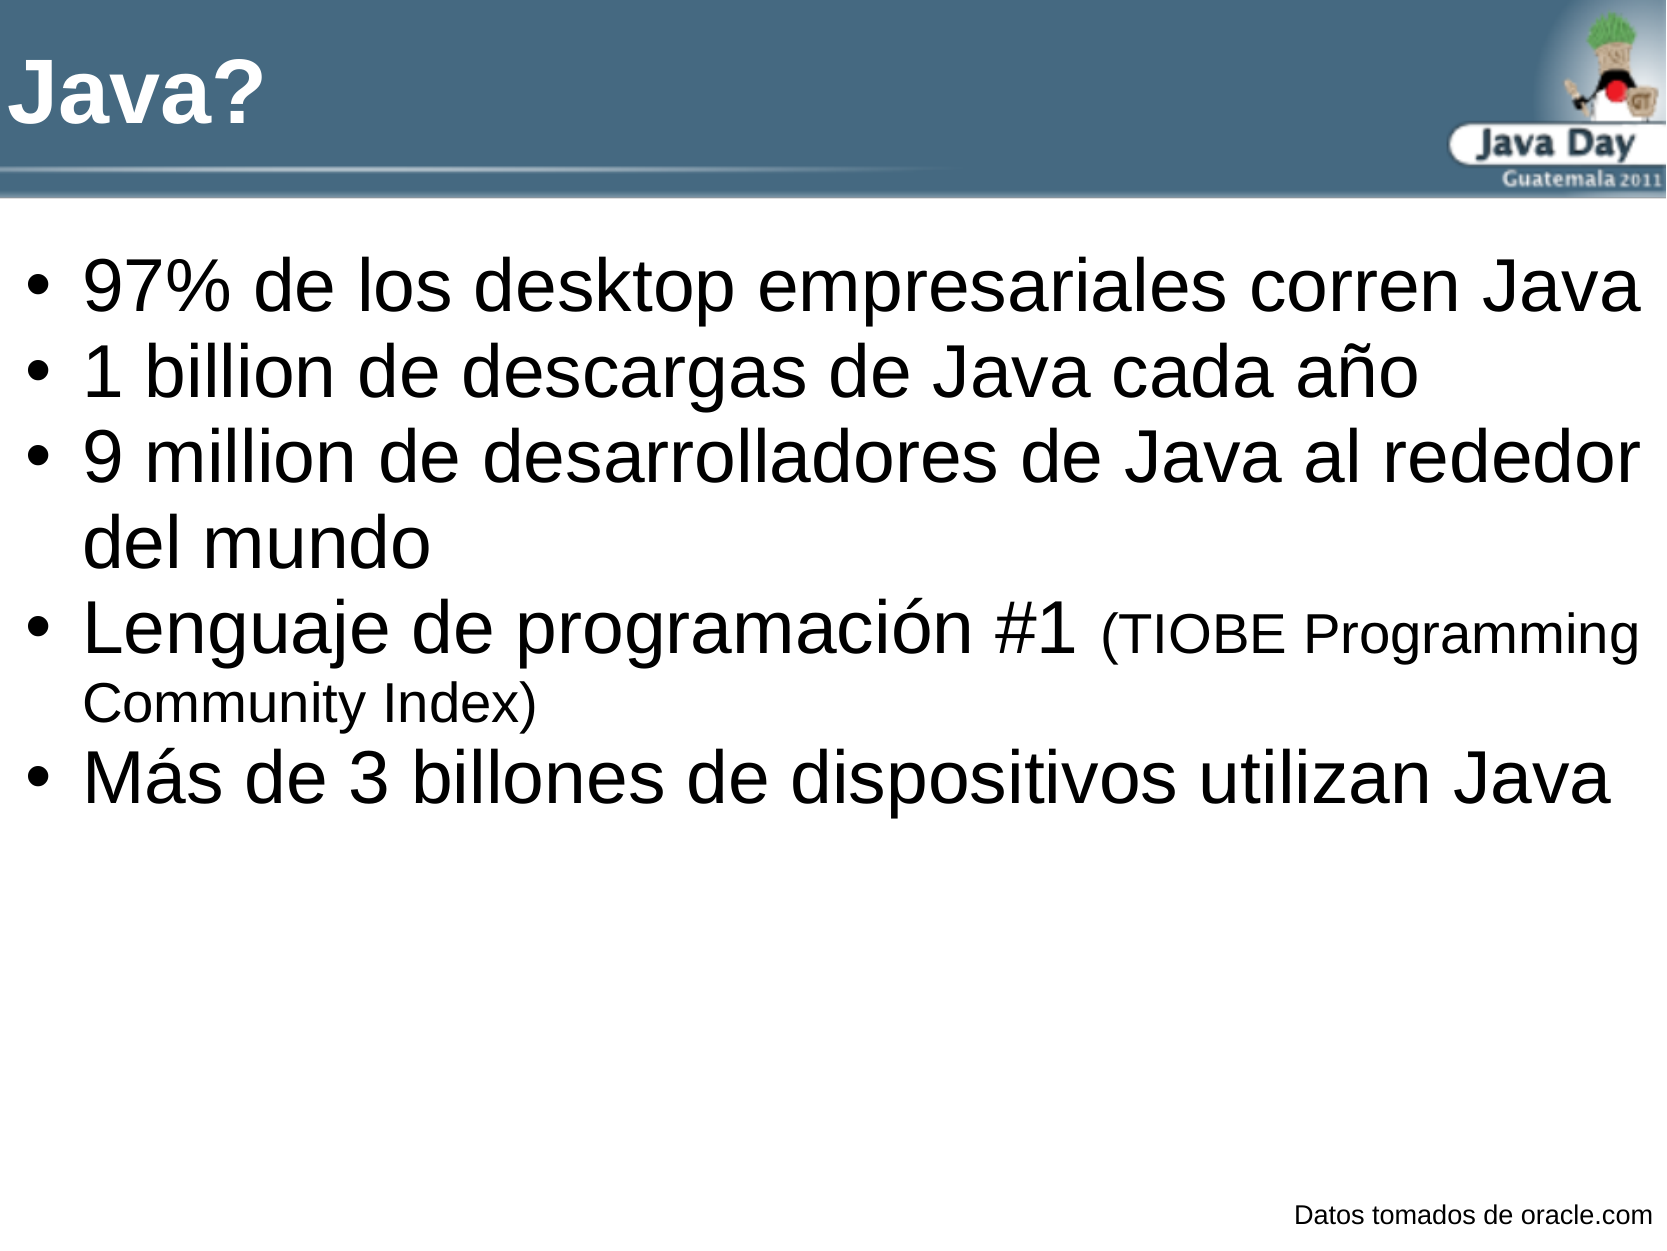

Java?
97% de los desktop empresariales corren Java
1 billion de descargas de Java cada año
9 million de desarrolladores de Java al rededor del mundo
Lenguaje de programación #1 (TIOBE Programming Community Index)
Más de 3 billones de dispositivos utilizan Java
Datos tomados de oracle.com